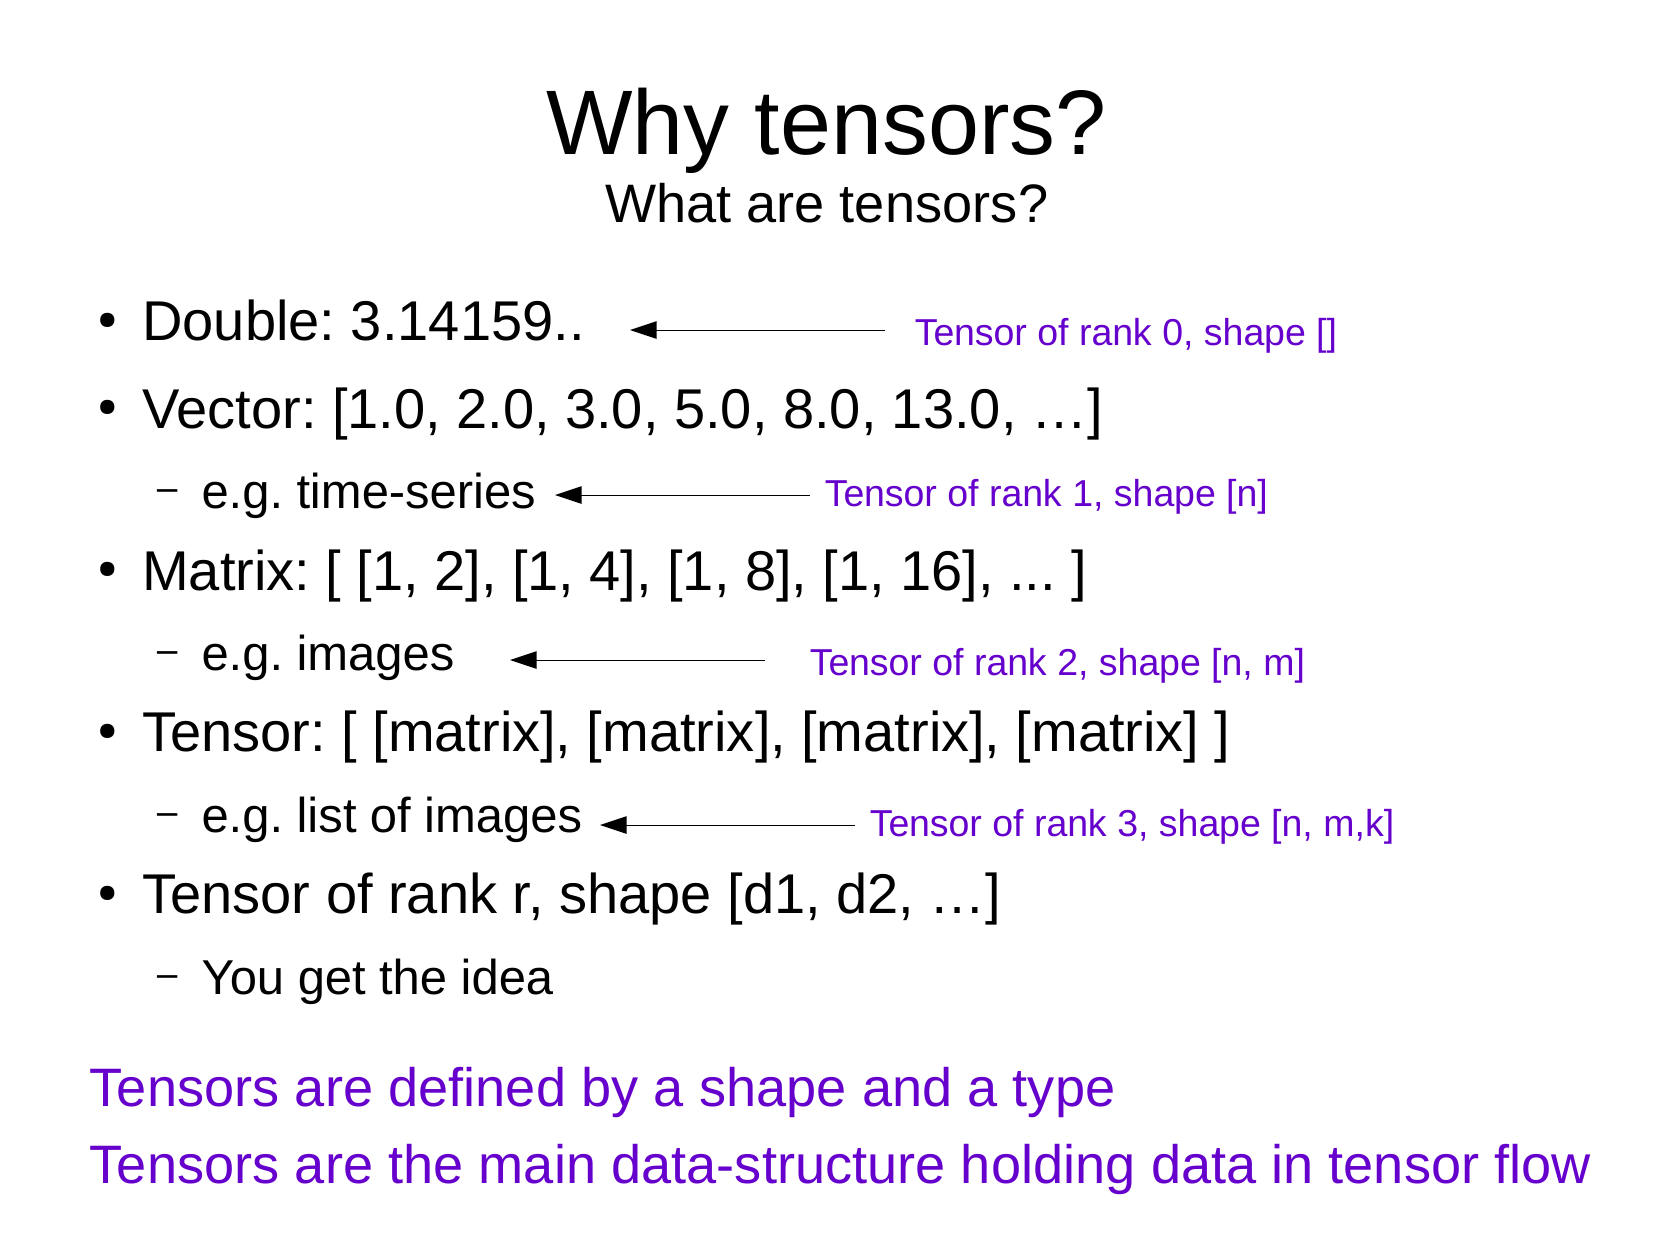

# Why tensors? What are tensors?
Double: 3.14159..
Vector: [1.0, 2.0, 3.0, 5.0, 8.0, 13.0, …]
e.g. time-series
Matrix: [ [1, 2], [1, 4], [1, 8], [1, 16], ... ]
e.g. images
Tensor: [ [matrix], [matrix], [matrix], [matrix] ]
e.g. list of images
Tensor of rank r, shape [d1, d2, …]
You get the idea
Tensor of rank 0, shape []
Tensor of rank 1, shape [n]
Tensor of rank 2, shape [n, m]
Tensor of rank 3, shape [n, m,k]
Tensors are defined by a shape and a type
Tensors are the main data-structure holding data in tensor flow